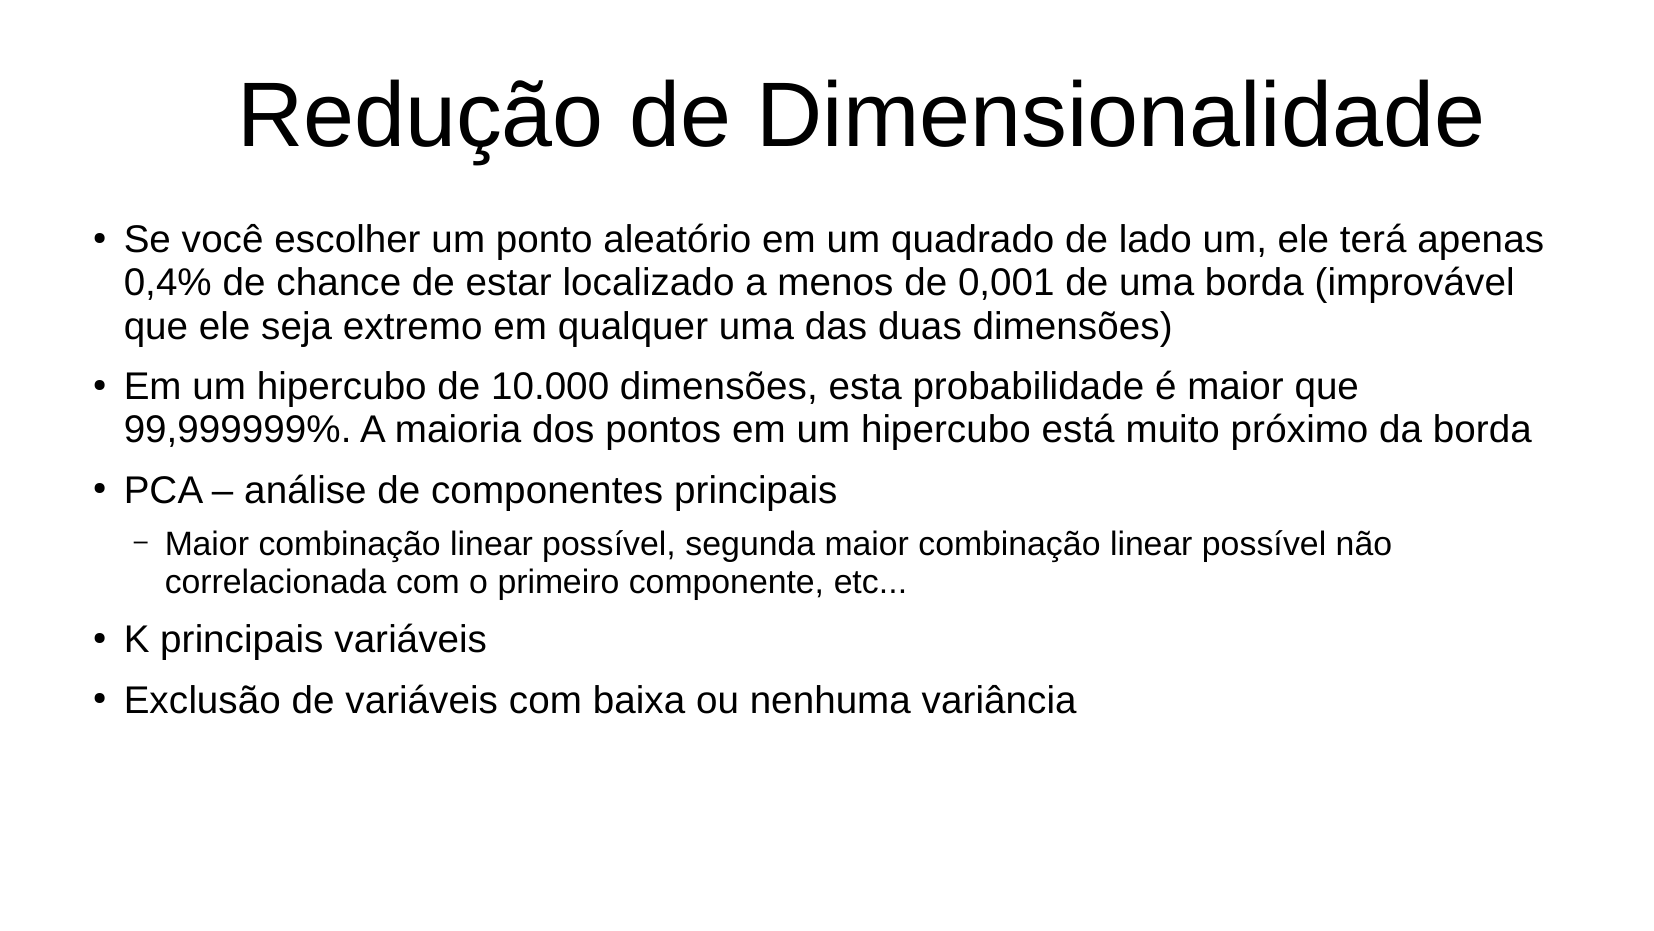

# Redução de Dimensionalidade
Se você escolher um ponto aleatório em um quadrado de lado um, ele terá apenas 0,4% de chance de estar localizado a menos de 0,001 de uma borda (improvável que ele seja extremo em qualquer uma das duas dimensões)
Em um hipercubo de 10.000 dimensões, esta probabilidade é maior que 99,999999%. A maioria dos pontos em um hipercubo está muito próximo da borda
PCA – análise de componentes principais
Maior combinação linear possível, segunda maior combinação linear possível não correlacionada com o primeiro componente, etc...
K principais variáveis
Exclusão de variáveis com baixa ou nenhuma variância